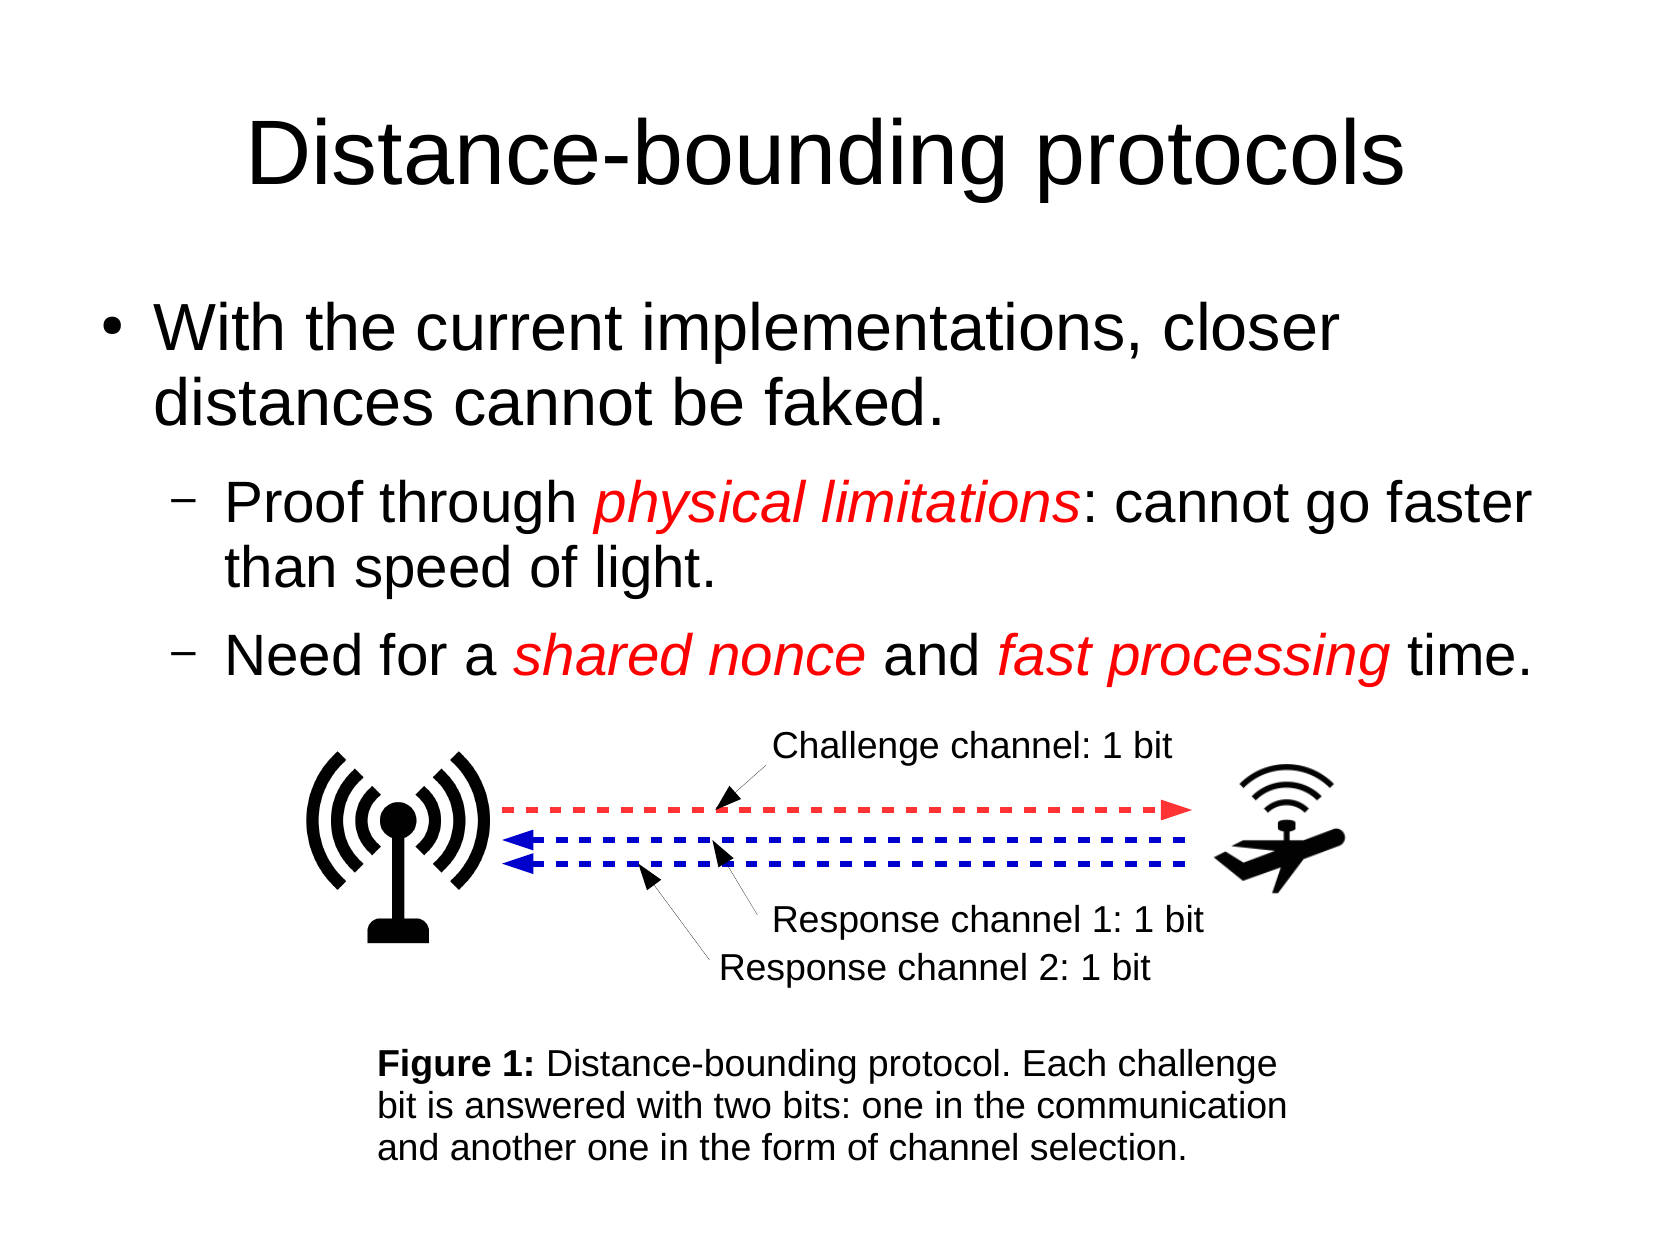

# Distance-bounding protocols
With the current implementations, closer distances cannot be faked.
Proof through physical limitations: cannot go faster than speed of light.
Need for a shared nonce and fast processing time.
Challenge channel: 1 bit
Response channel 1: 1 bit
Response channel 2: 1 bit
Figure 1: Distance-bounding protocol. Each challenge bit is answered with two bits: one in the communication and another one in the form of channel selection.